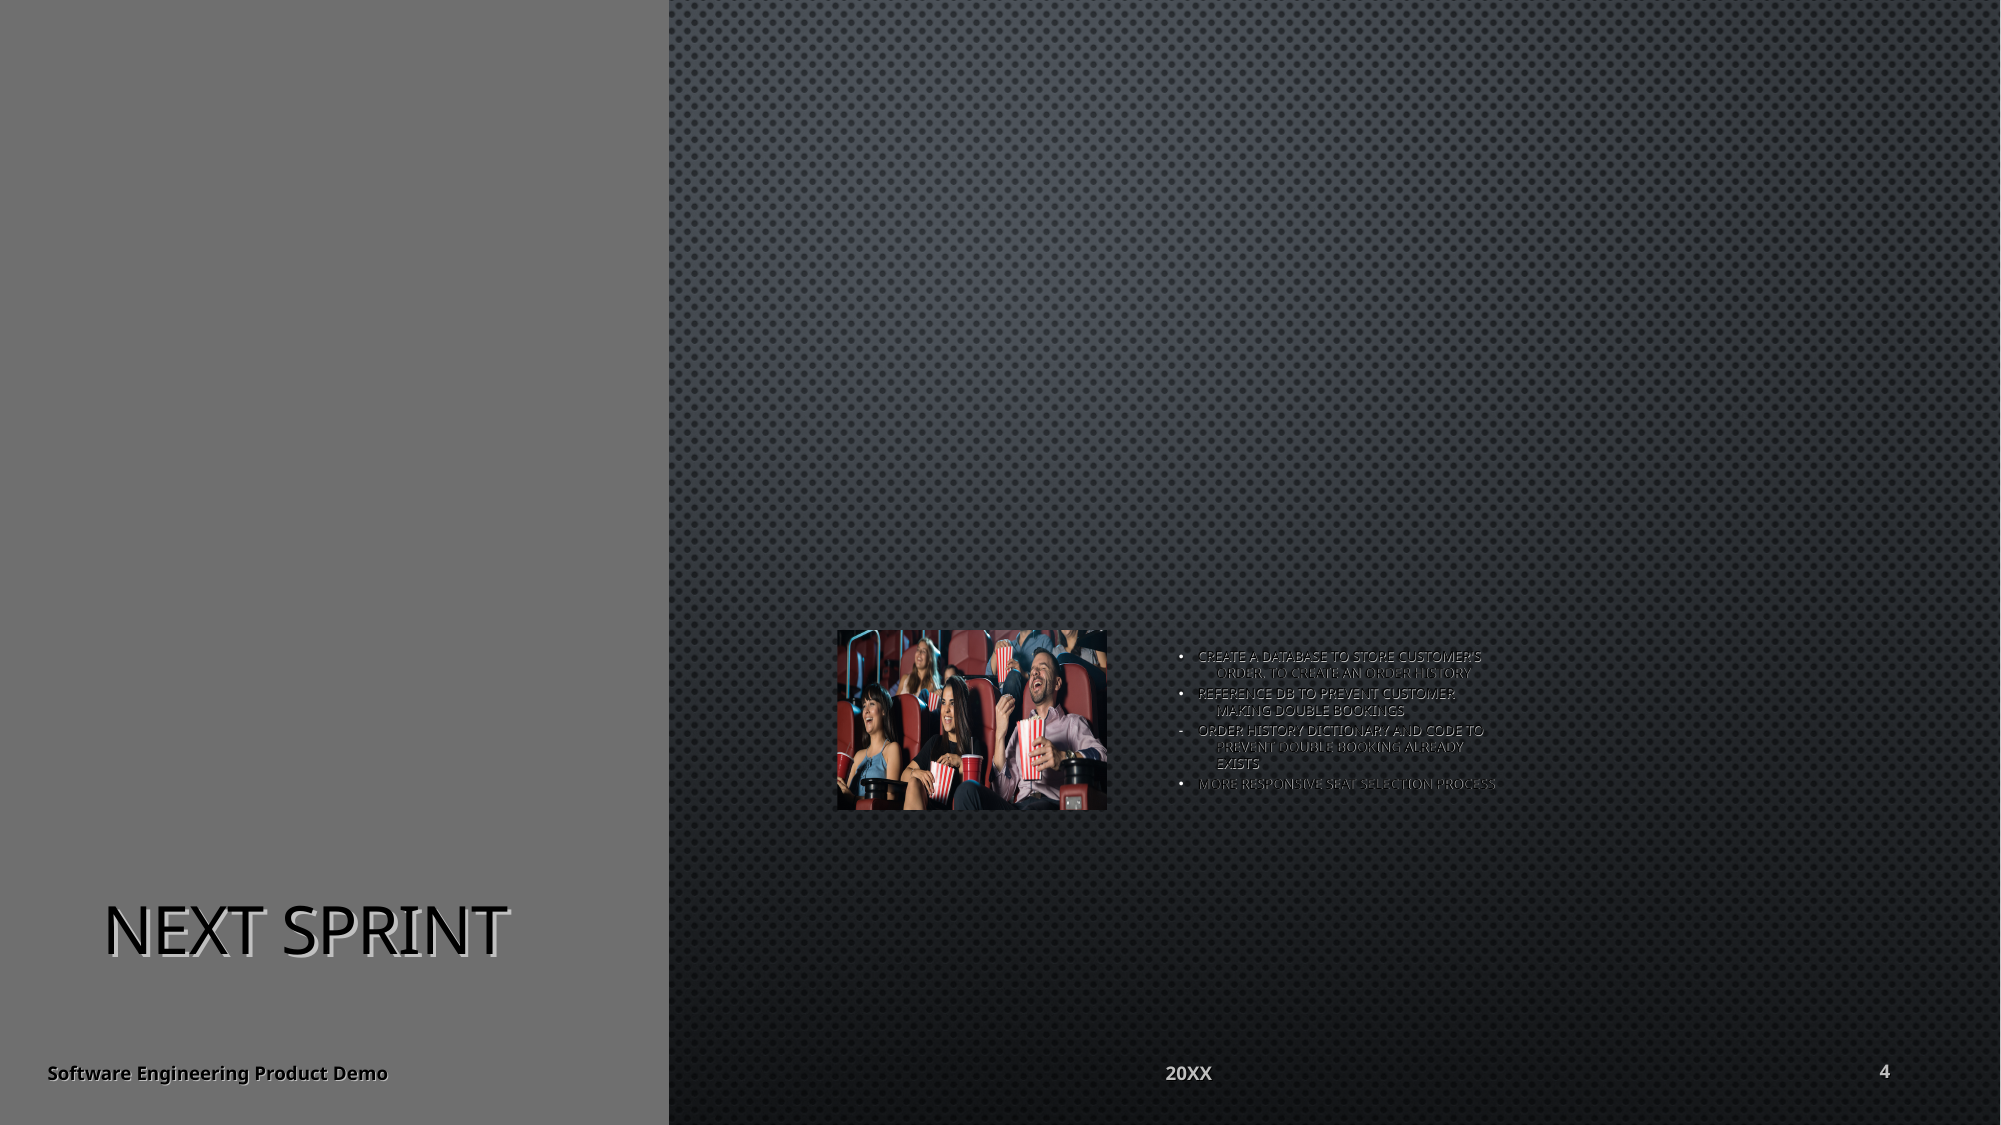

# Next Sprint
Create a Database to store customer's order. to create an order History
Reference DB to prevent Customer Making Double Bookings
Order History Dictionary and code to prevent double booking already exists
More Responsive Seat Selection Process
20XX
Software Engineering Product Demo